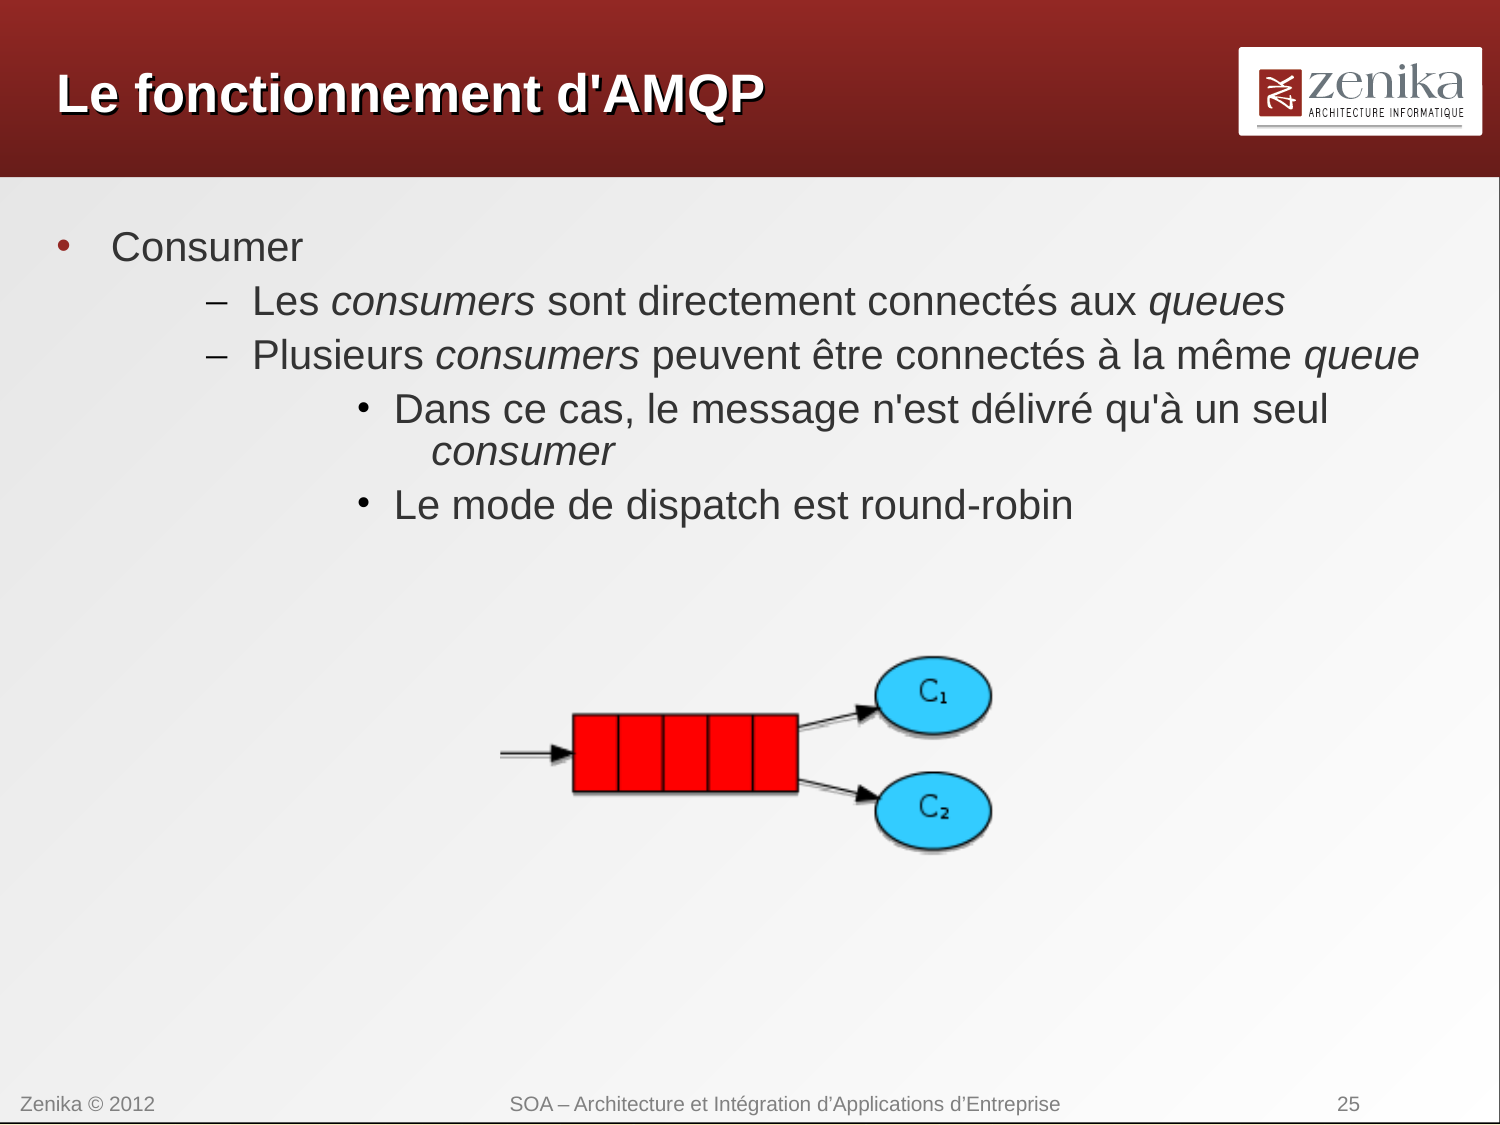

Le fonctionnement d'AMQP
Consumer
Les consumers sont directement connectés aux queues
Plusieurs consumers peuvent être connectés à la même queue
Dans ce cas, le message n'est délivré qu'à un seul consumer
Le mode de dispatch est round-robin